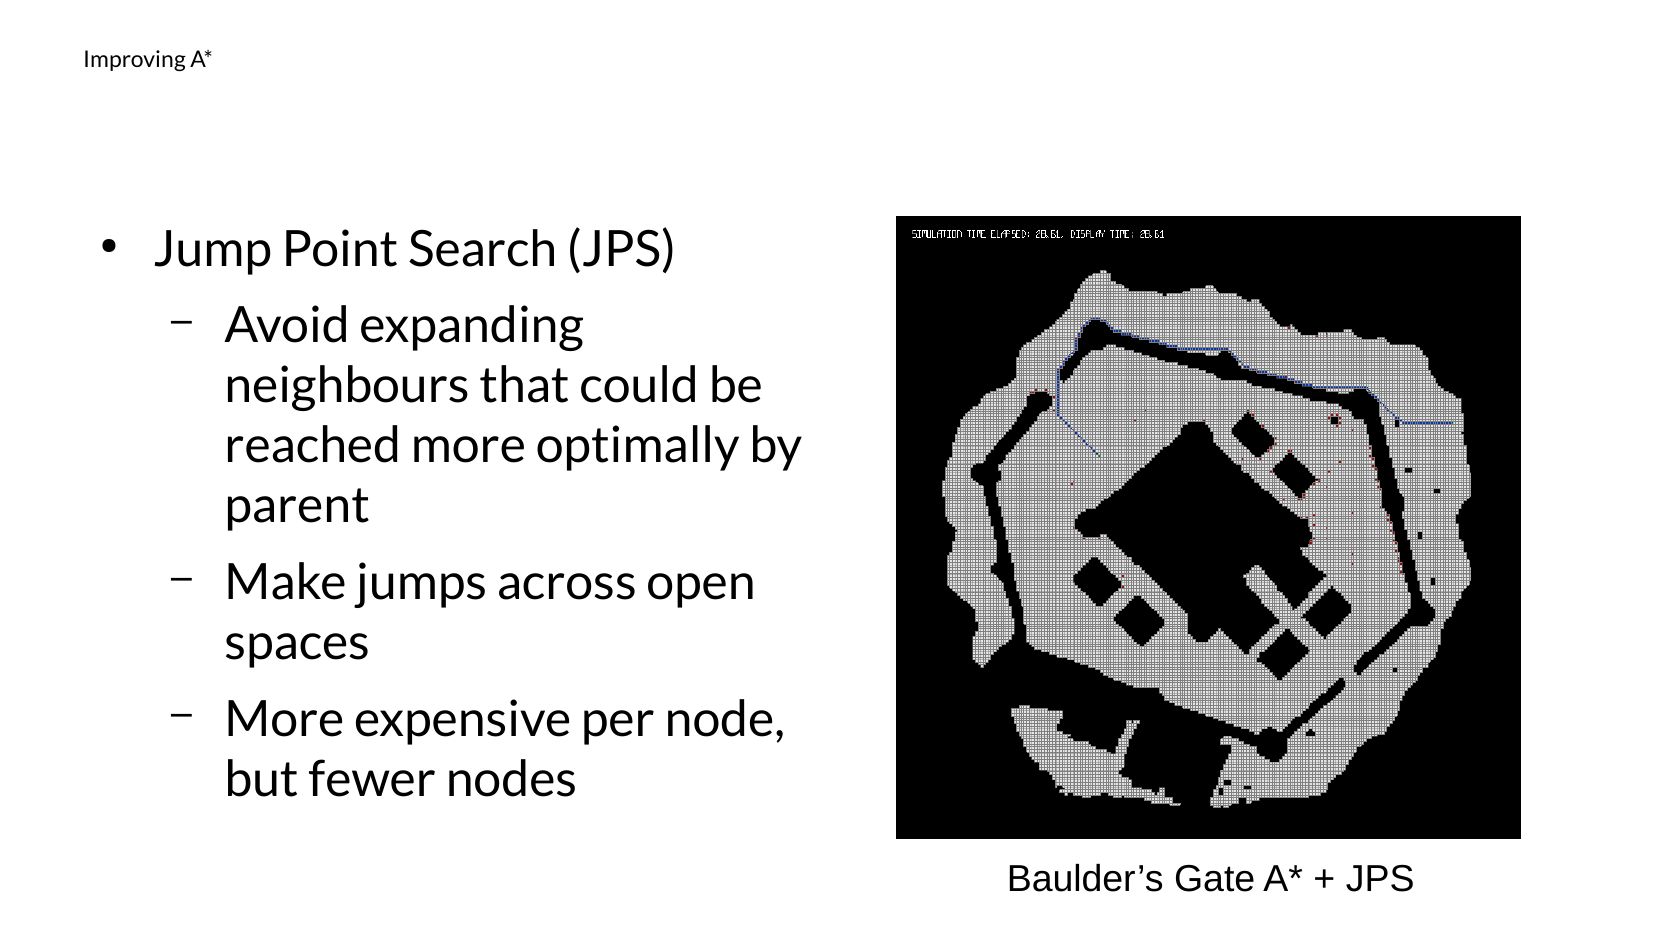

# Improving A*
Jump Point Search (JPS)
Avoid expanding neighbours that could be reached more optimally by parent
Make jumps across open spaces
More expensive per node, but fewer nodes
Baulder’s Gate A* + JPS